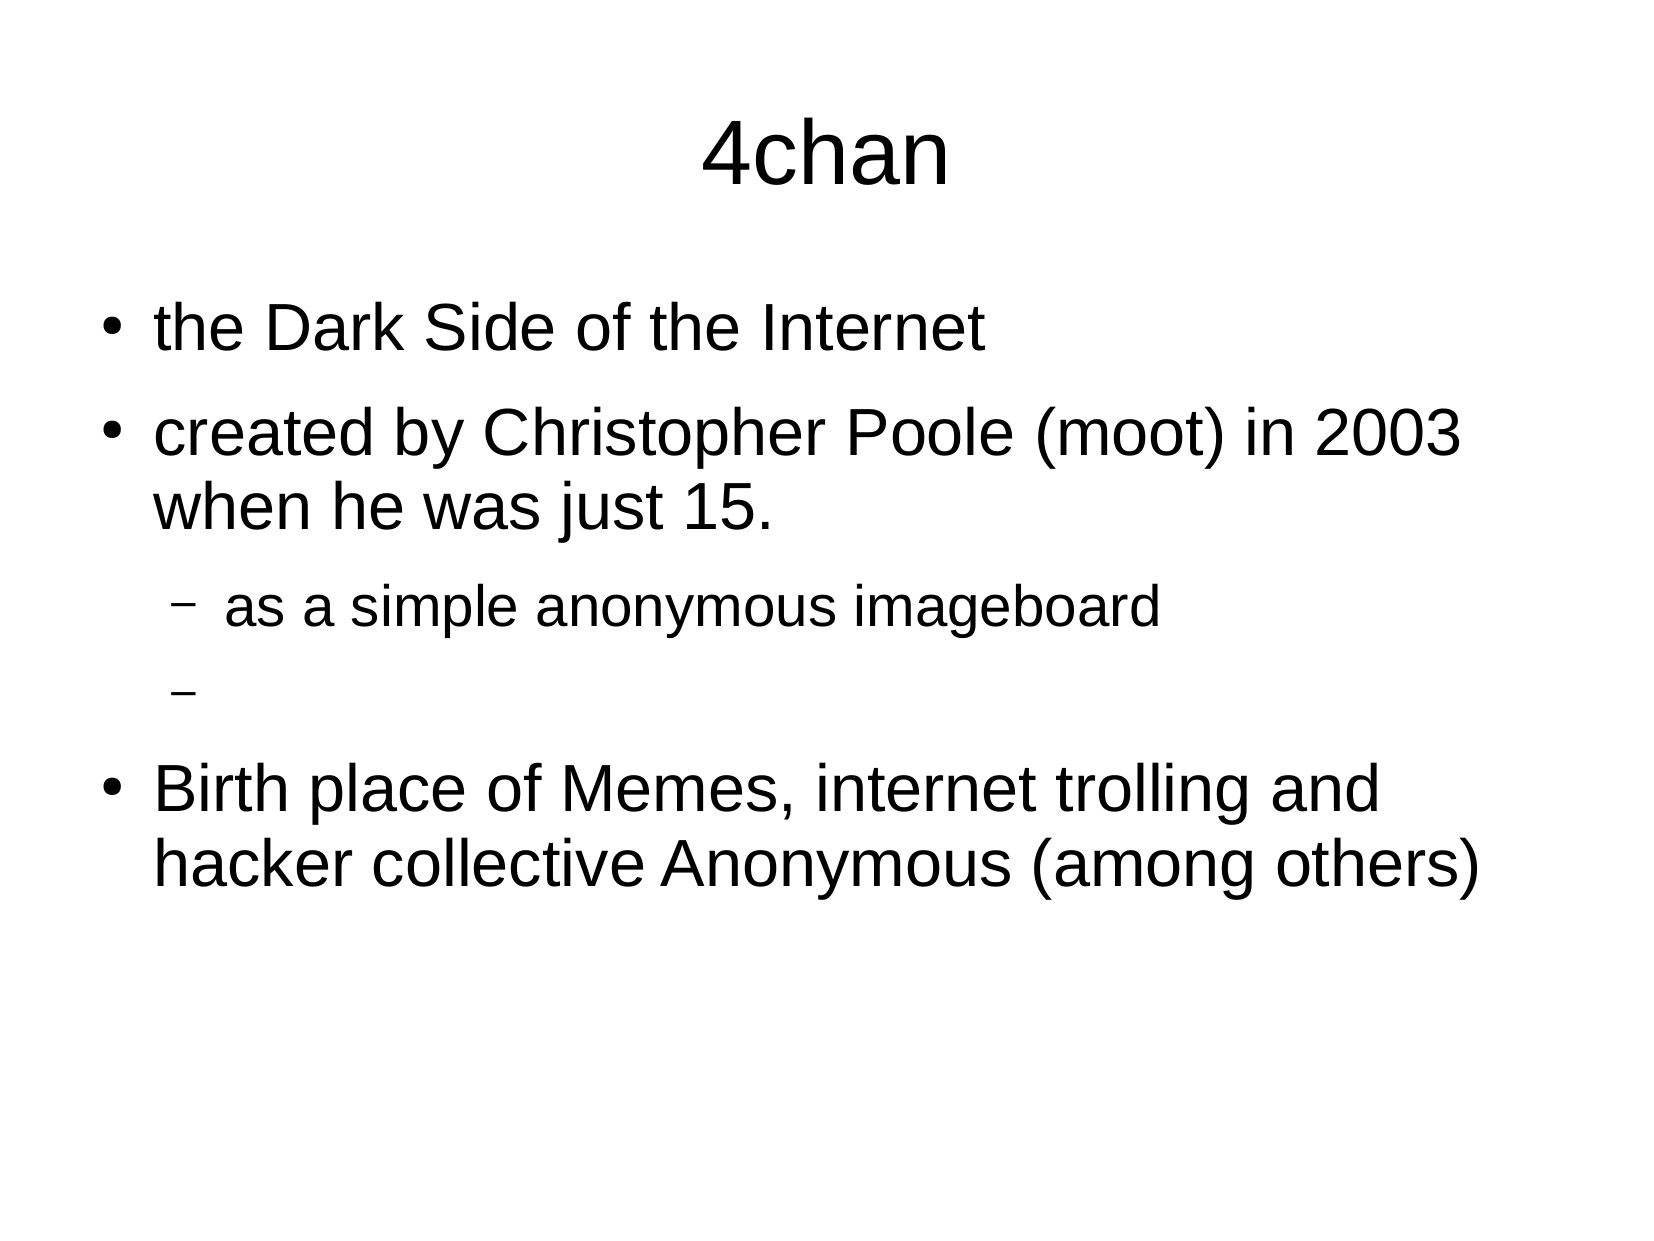

# 4chan
the Dark Side of the Internet
created by Christopher Poole (moot) in 2003 when he was just 15.
as a simple anonymous imageboard
Birth place of Memes, internet trolling and hacker collective Anonymous (among others)